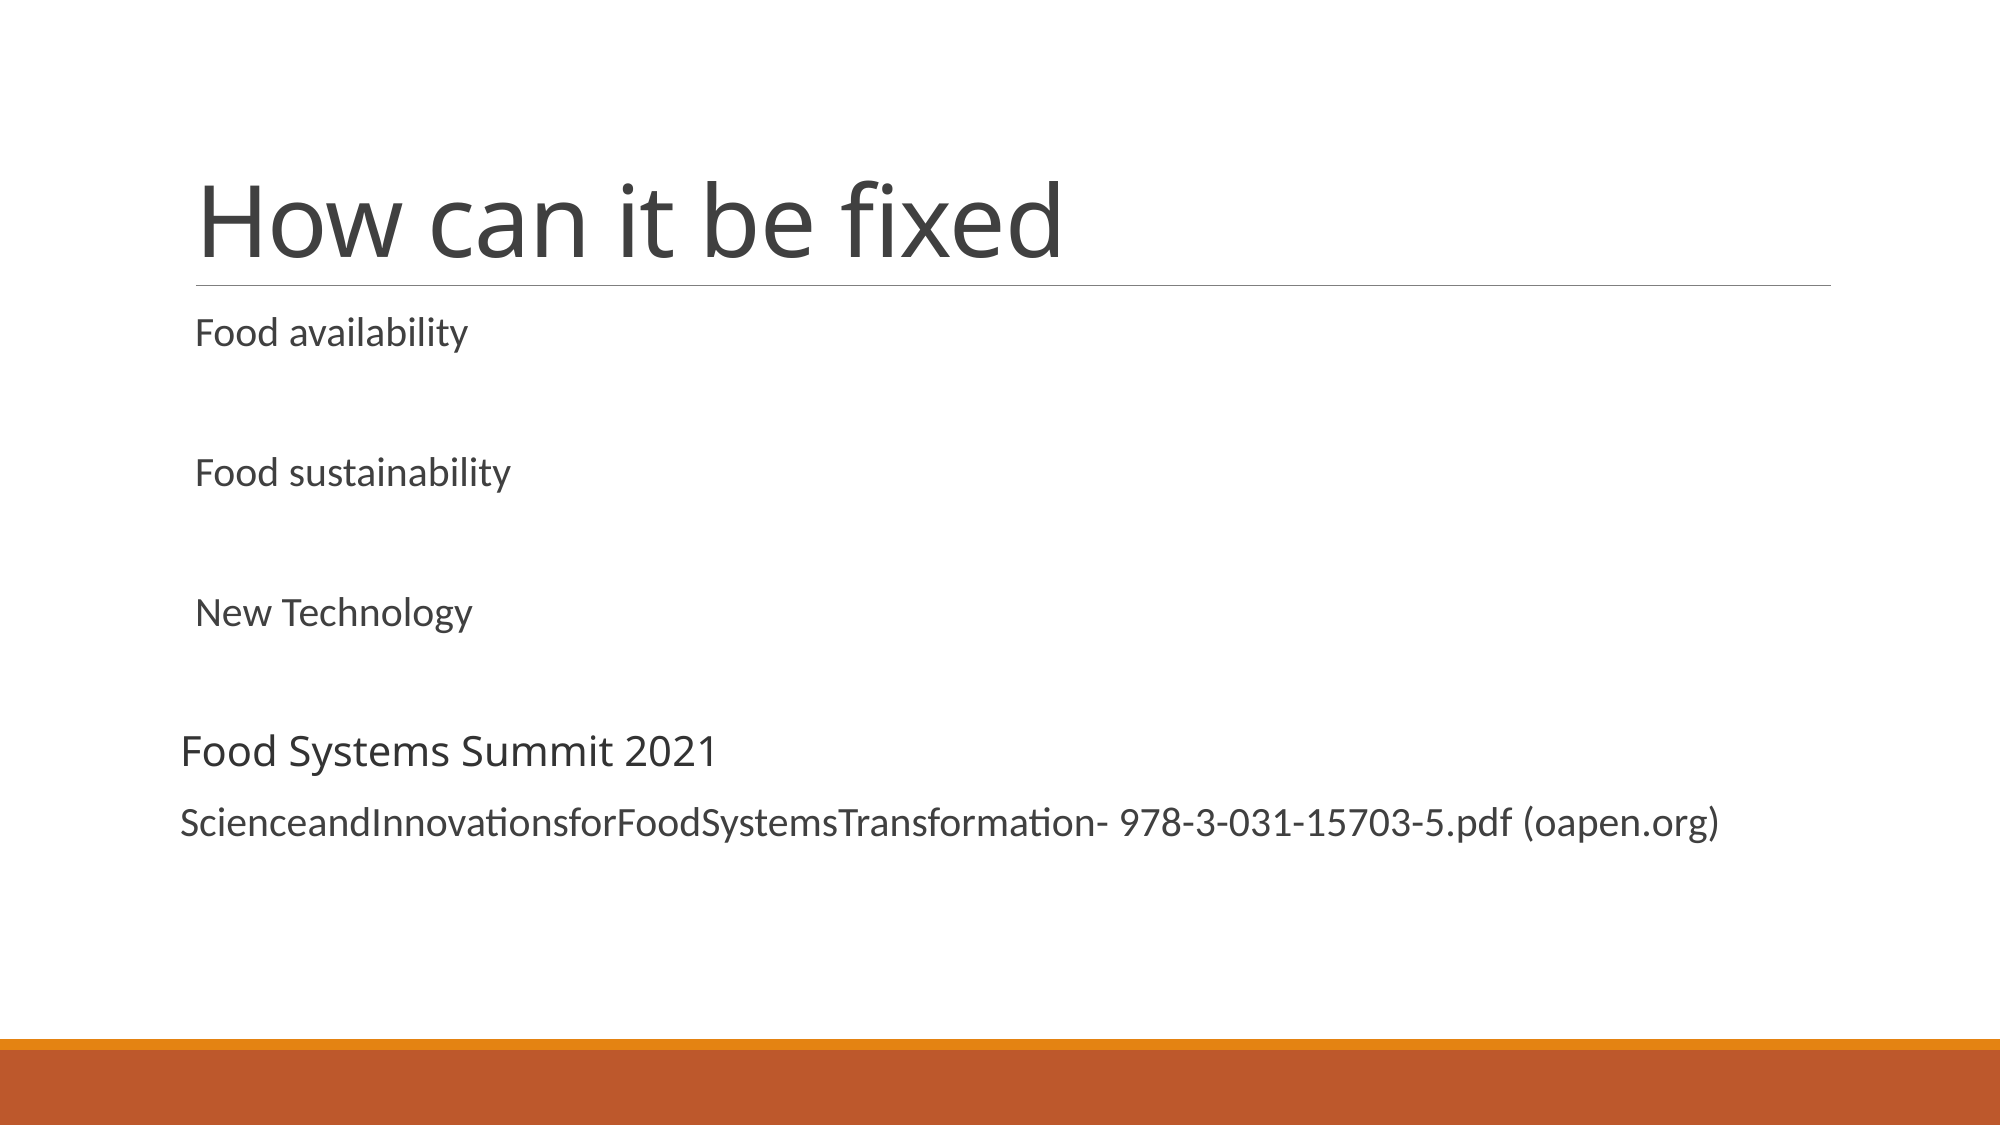

# How can it be fixed
Food availability
Food sustainability
New Technology
Food Systems Summit 2021
ScienceandInnovationsforFoodSystemsTransformation- 978-3-031-15703-5.pdf (oapen.org)